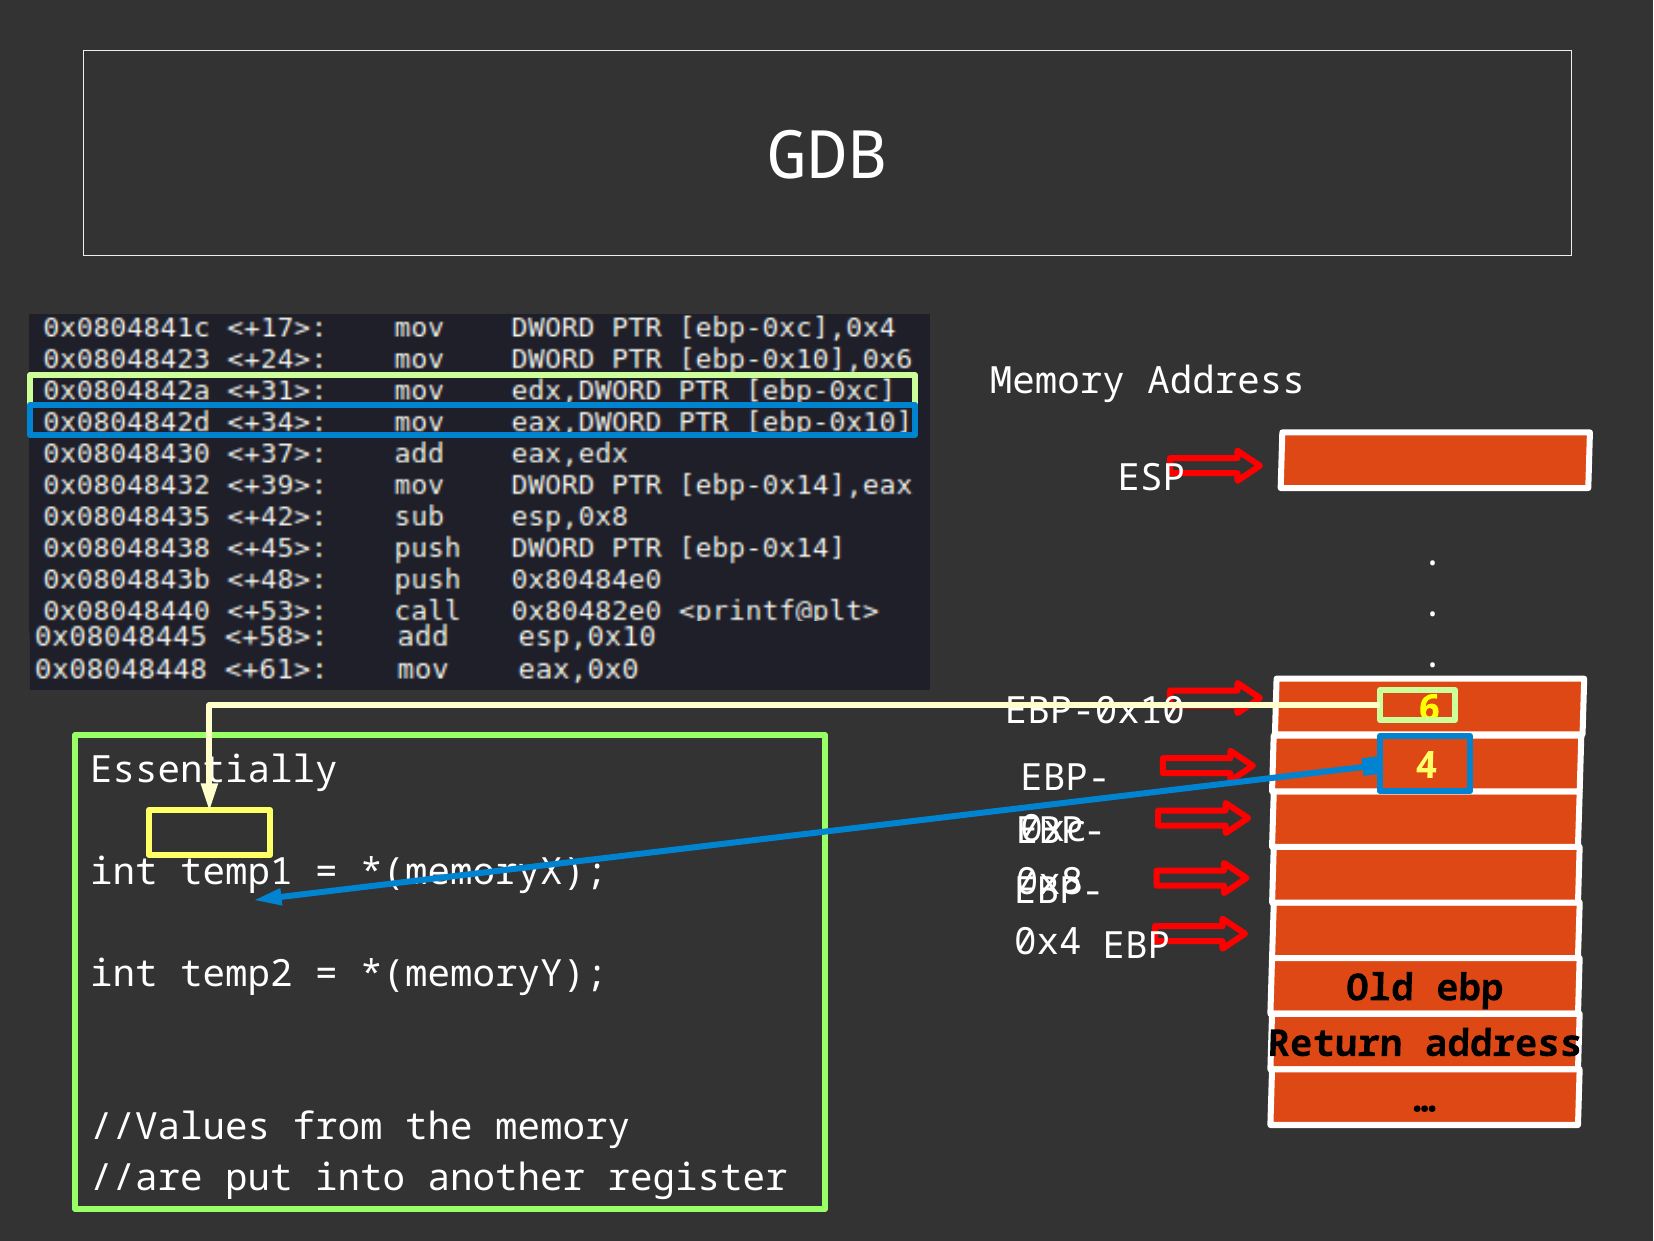

GDB
Memory Address
 ESP
.
.
.
EBP-0x10
6
Essentially
int temp1 = *(memoryX);
int temp2 = *(memoryY);
//Values from the memory
//are put into another register
4
EBP-0xc
EBP-0x8
EBP-0x4
 EBP
Old ebp
Return address
…